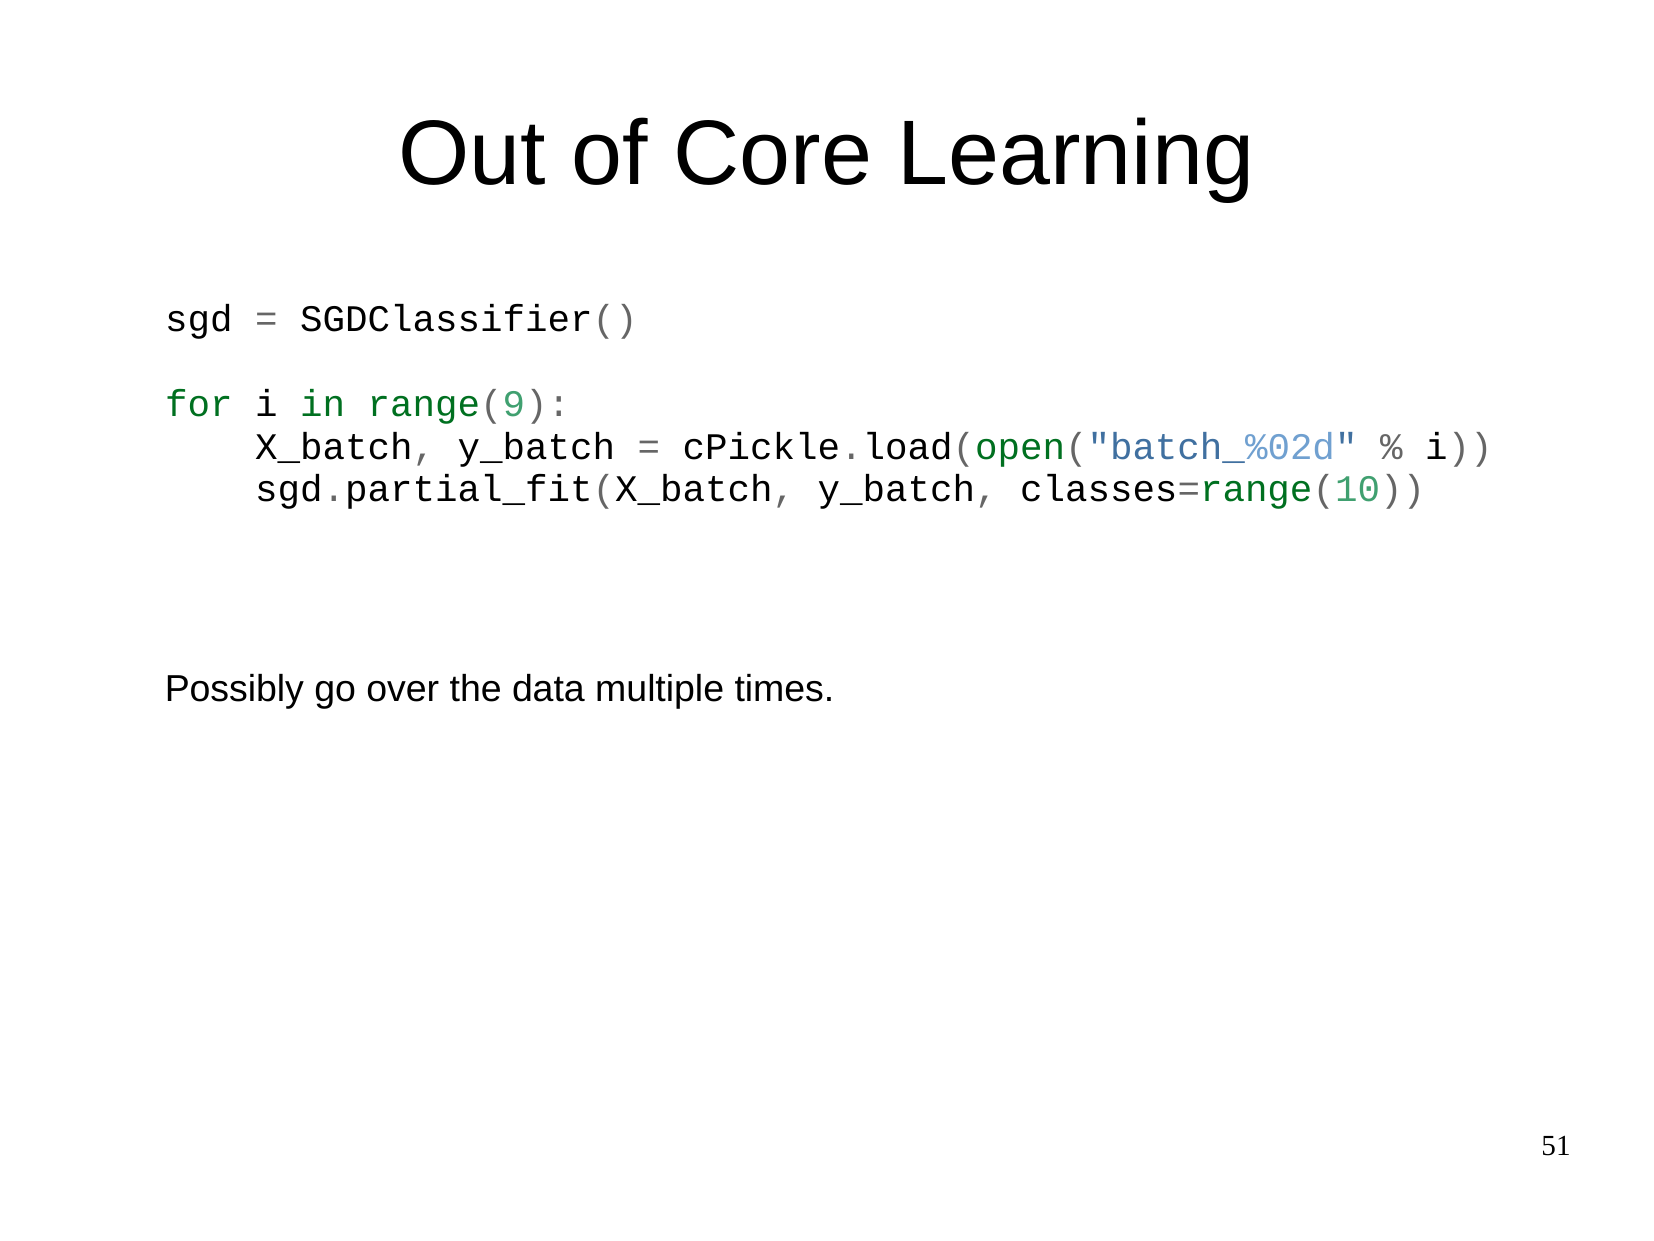

# Out of Core Learning
sgd = SGDClassifier()
for i in range(9):
 X_batch, y_batch = cPickle.load(open("batch_%02d" % i))
 sgd.partial_fit(X_batch, y_batch, classes=range(10))
Possibly go over the data multiple times.
51